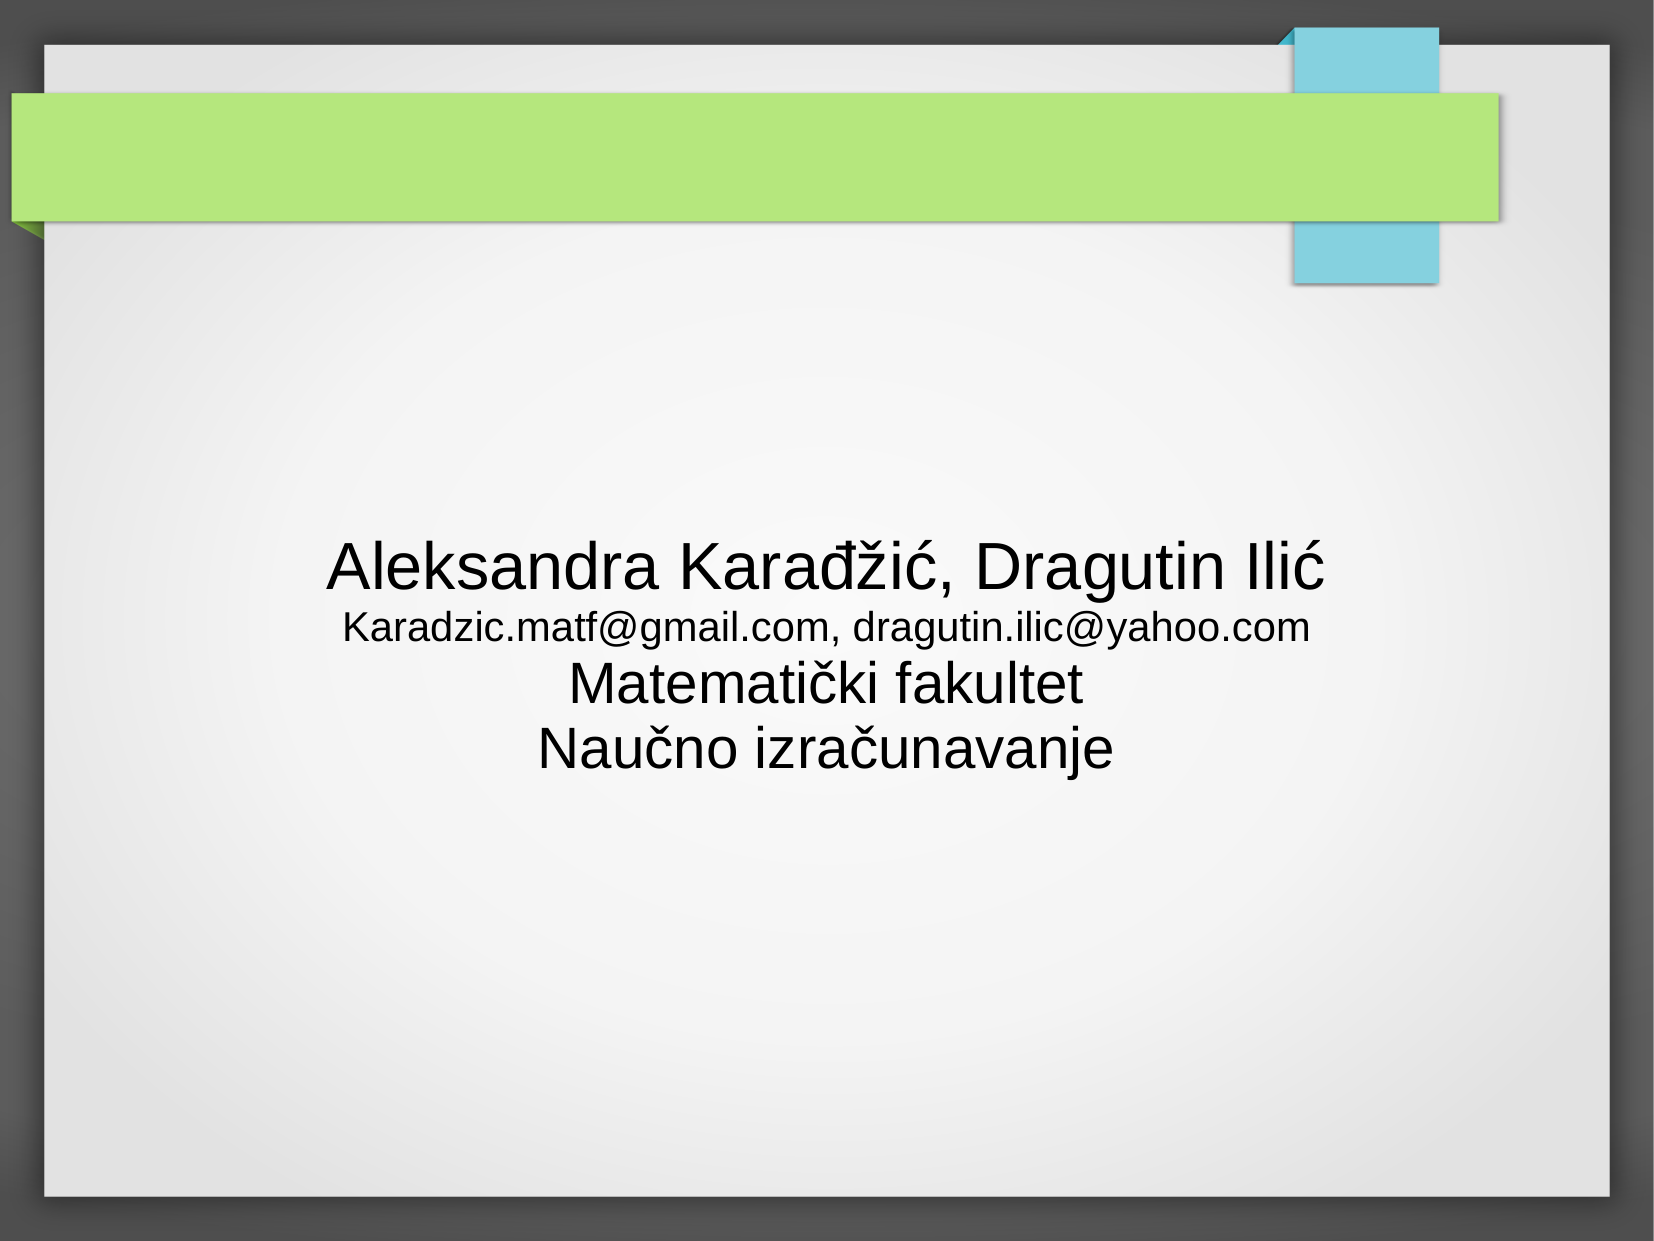

#
Aleksandra Karađžić, Dragutin Ilić
Karadzic.matf@gmail.com, dragutin.ilic@yahoo.com
Matematički fakultet
Naučno izračunavanje